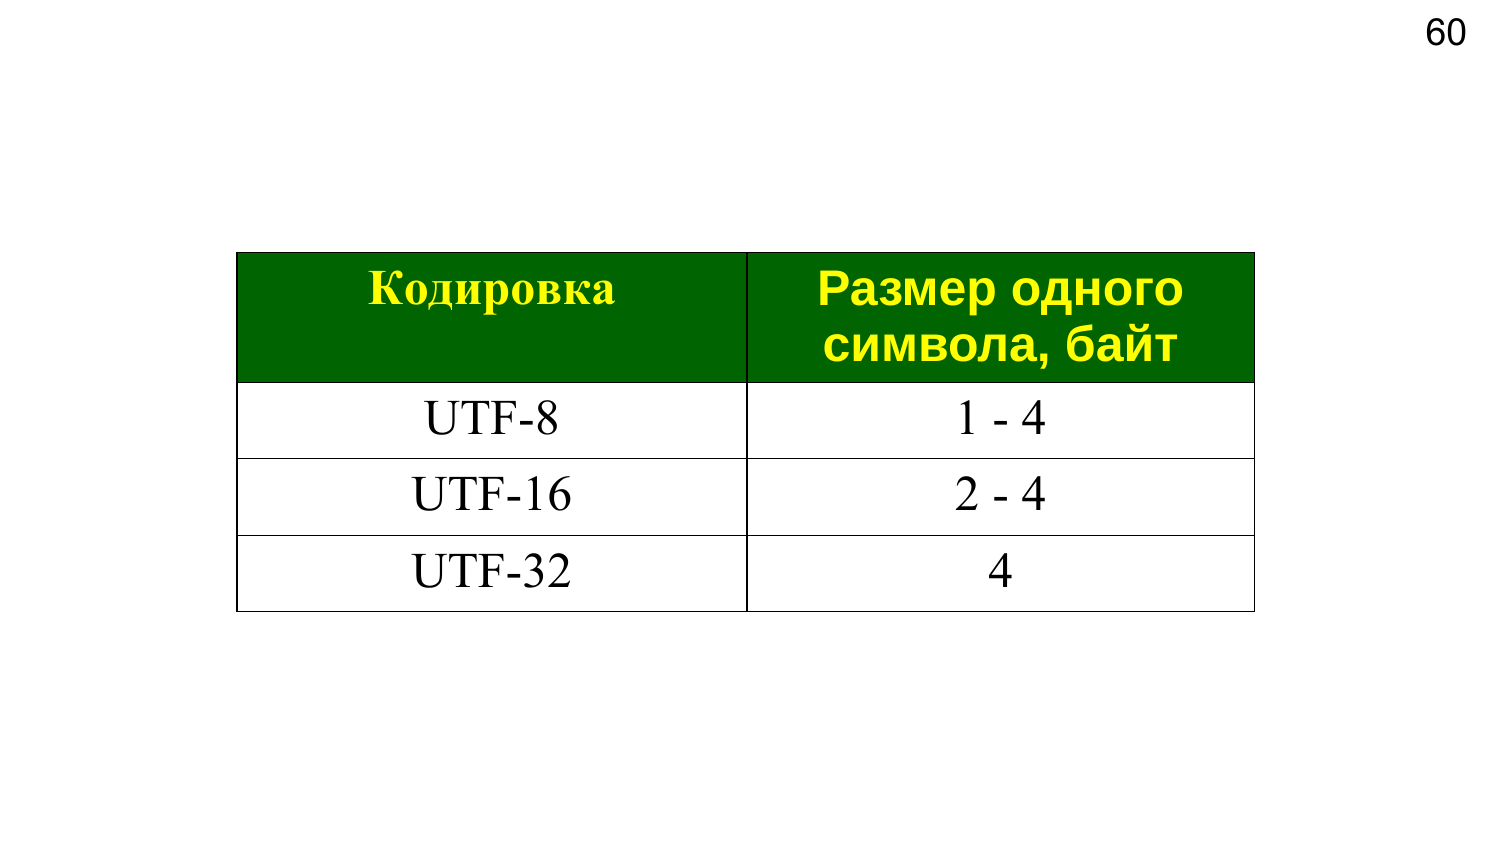

| Кодировка | Размер одного символа, байт |
| --- | --- |
| UTF-8 | 1 - 4 |
| UTF-16 | 2 - 4 |
| UTF-32 | 4 |